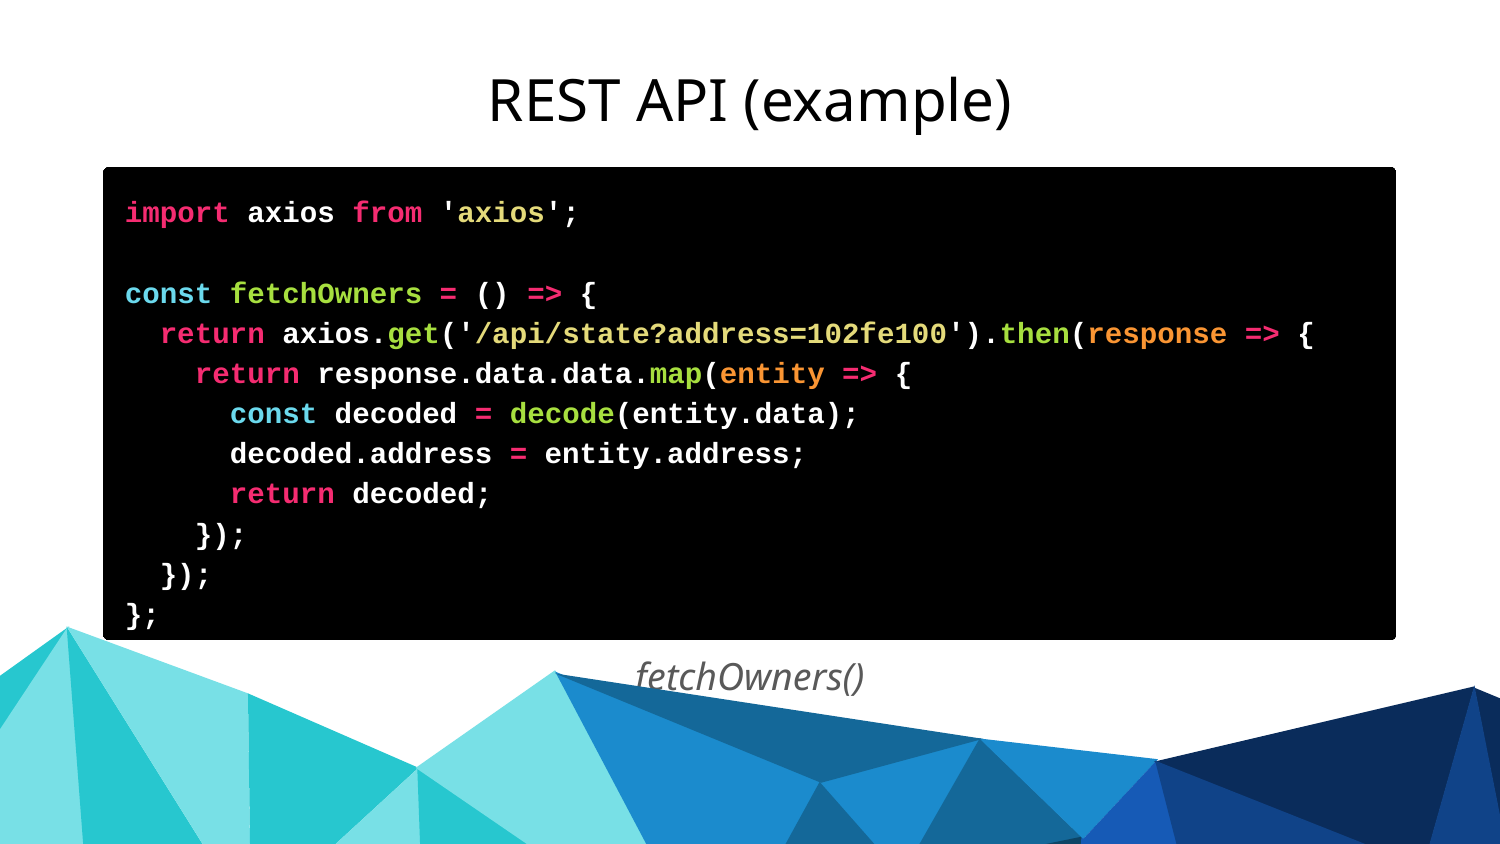

REST API (example)
const fetchOwners = () => {
};
import axios from 'axios';
const fetchOwners = () => {
 return axios.get(' ')
};
import axios from 'axios';
const fetchOwners = () => {
 return axios.get('/api/state ')
};
import axios from 'axios';
const fetchOwners = () => {
 return axios.get('/api/state?address= ')
};
import axios from 'axios';
const fetchOwners = () => {
 return axios.get('/api/state?address=102fe100')
};
import axios from 'axios';
const fetchOwners = () => {
 return axios.get('/api/state?address=102fe100').then(response => {
 });
};
import axios from 'axios';
const fetchOwners = () => {
 return axios.get('/api/state?address=102fe100').then(response => {
 return response.data
 });
};
import axios from 'axios';
const fetchOwners = () => {
 return axios.get('/api/state?address=102fe100').then(response => {
 return response.data.data
 });
};
import axios from 'axios';
const fetchOwners = () => {
 return axios.get('/api/state?address=102fe100').then(response => {
 return response.data.data.map(entity => {
 });
 });
};
import axios from 'axios';
const fetchOwners = () => {
 return axios.get('/api/state?address=102fe100').then(response => {
 return response.data.data.map(entity => {
 const decoded = decode(entity );
 return decoded;
 });
 });
};
import axios from 'axios';
const fetchOwners = () => {
 return axios.get('/api/state?address=102fe100').then(response => {
 return response.data.data.map(entity => {
 const decoded = decode(entity.data);
 return decoded;
 });
 });
};
import axios from 'axios';
const fetchOwners = () => {
 return axios.get('/api/state?address=102fe100').then(response => {
 return response.data.data.map(entity => {
 const decoded = decode(entity.data);
 decoded.address = entity.address;
 return decoded;
 });
 });
};
# fetchOwners()